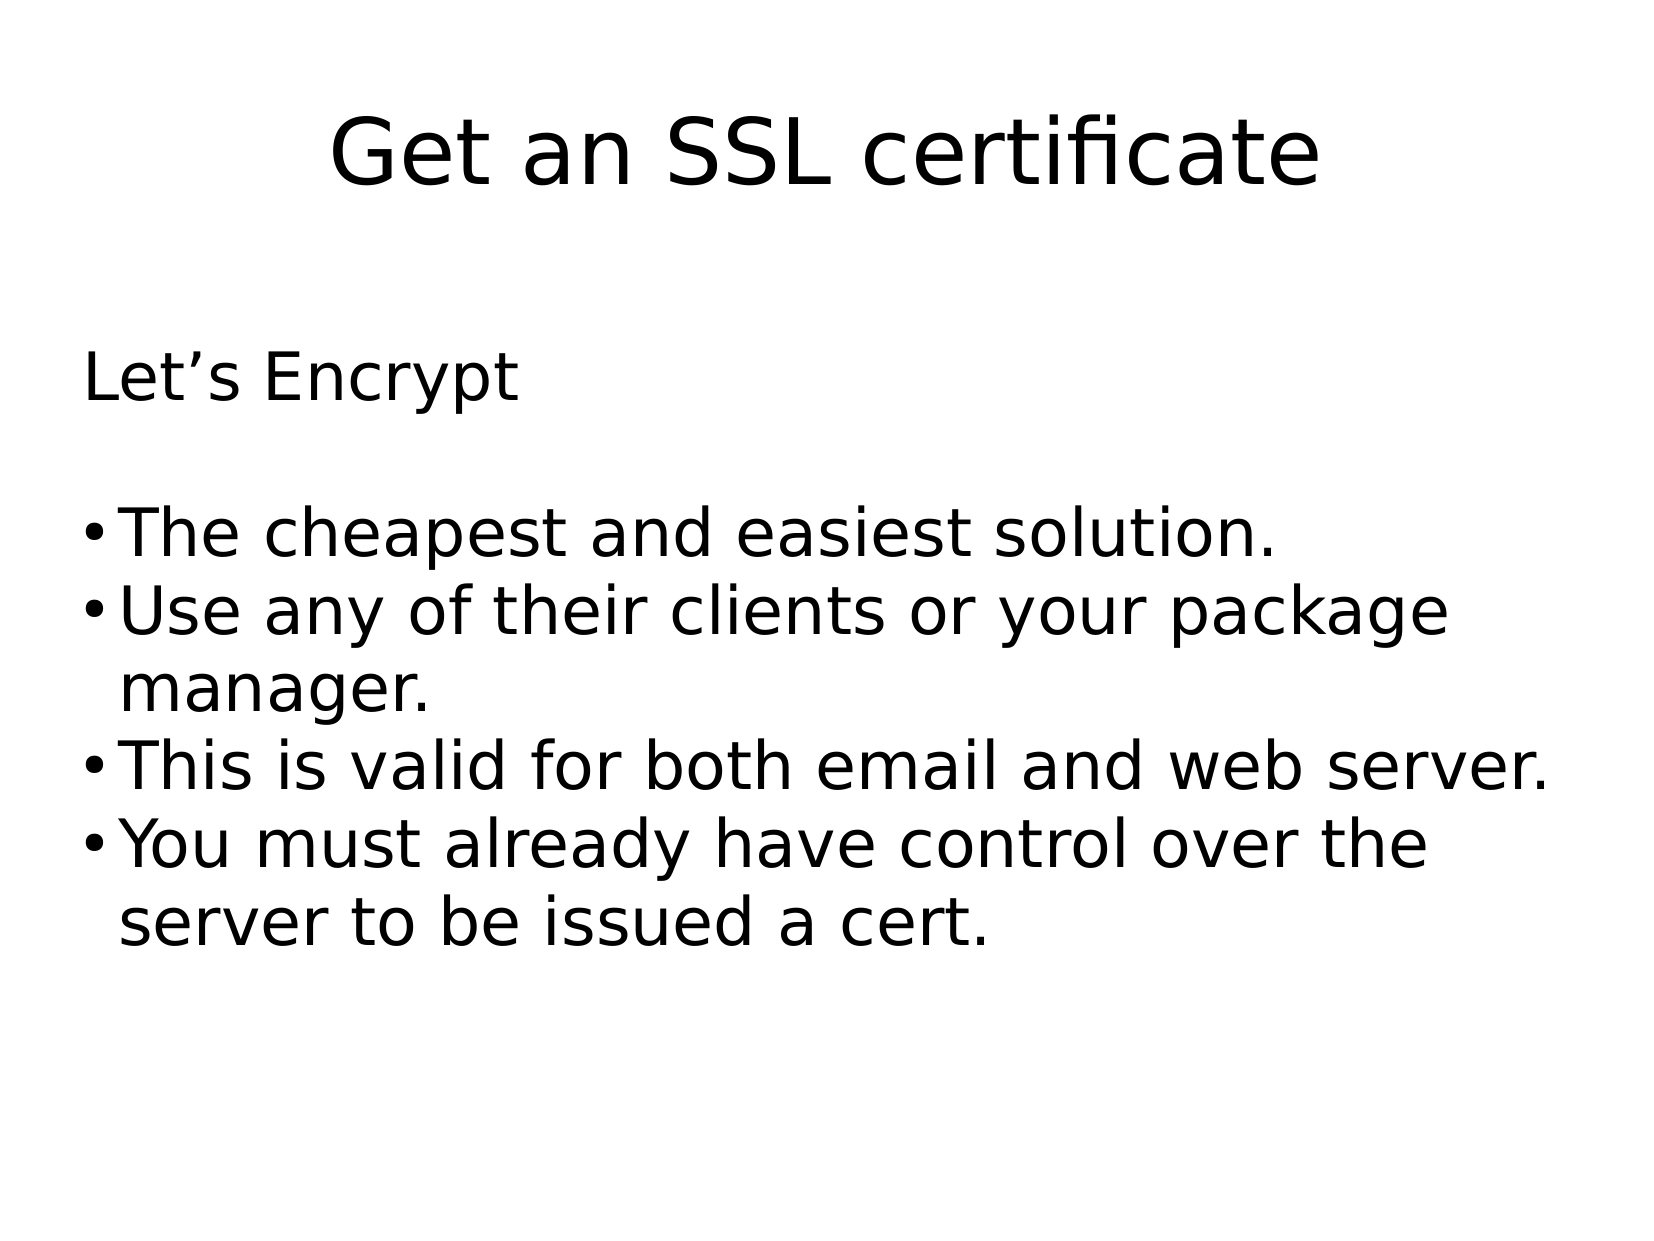

# Get an SSL certificate
Let’s Encrypt
The cheapest and easiest solution.
Use any of their clients or your package manager.
This is valid for both email and web server.
You must already have control over the server to be issued a cert.